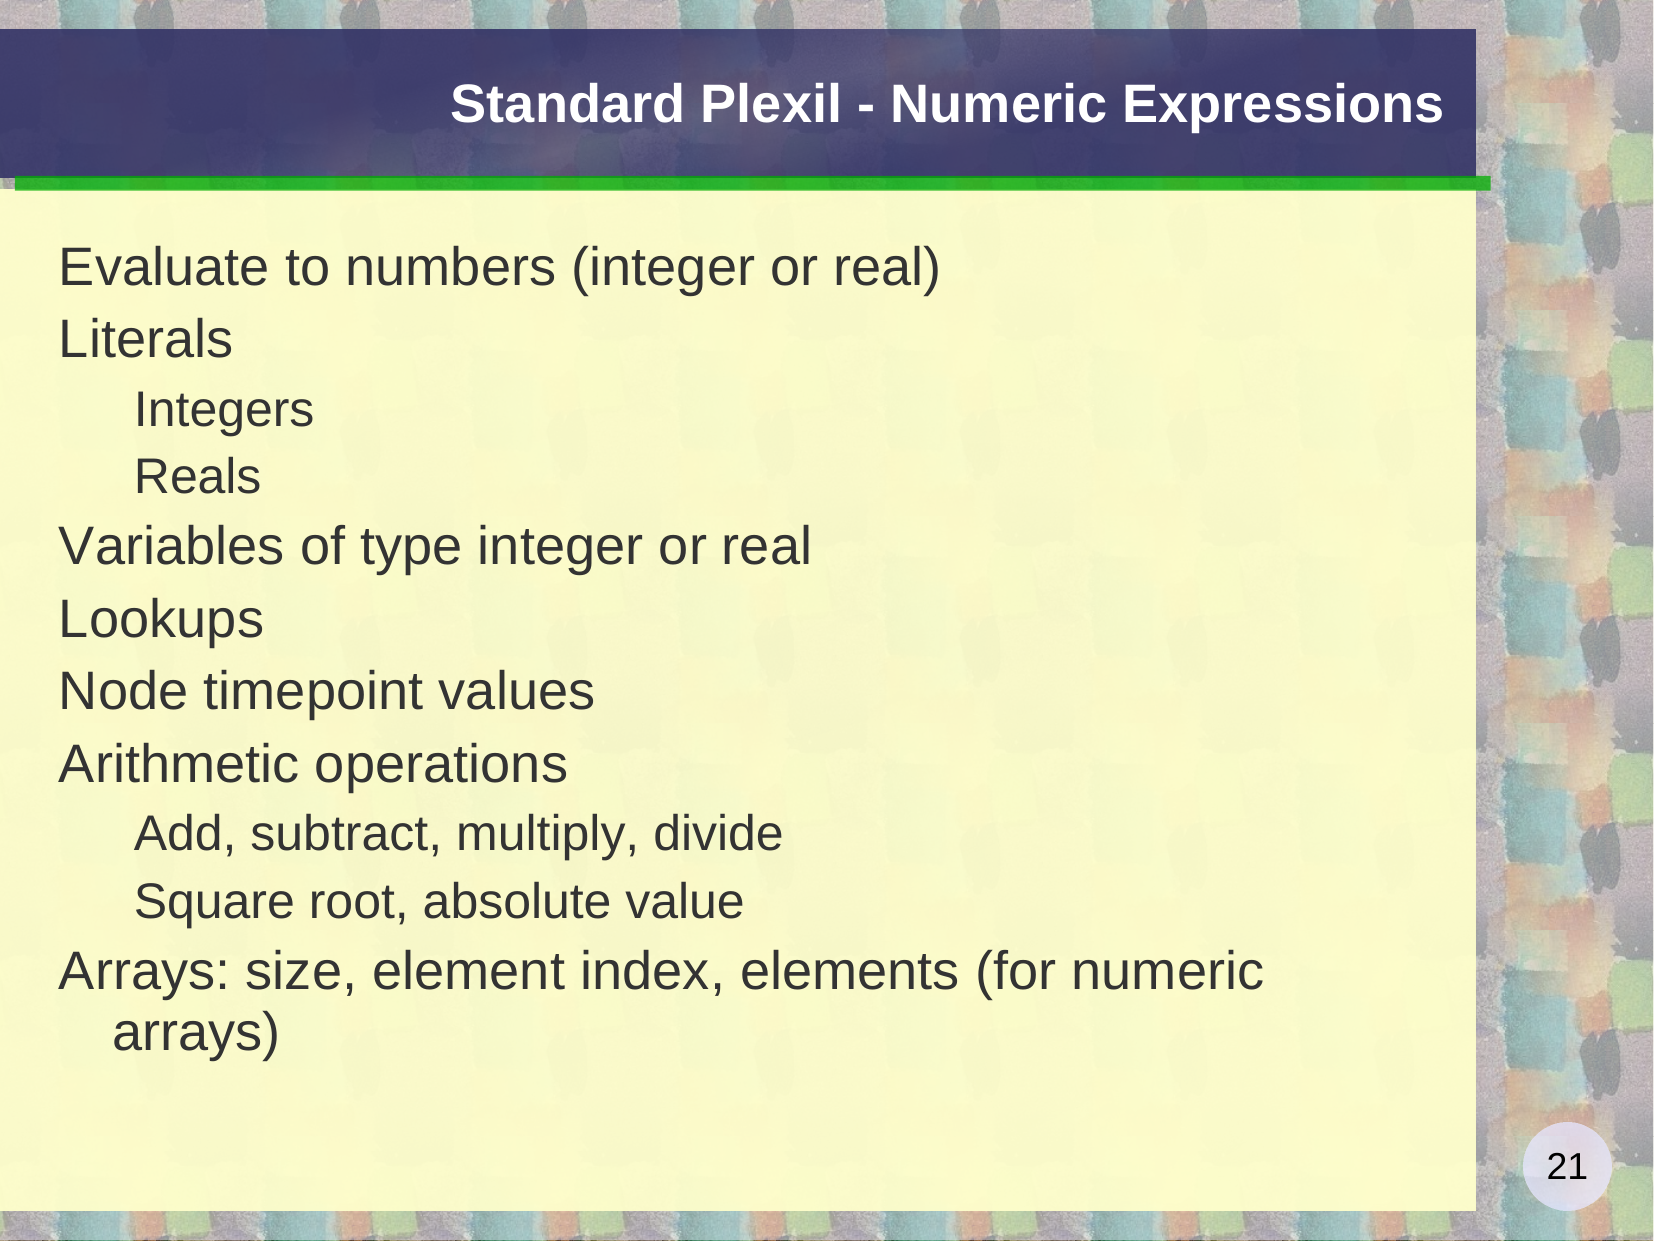

# Standard Plexil - Numeric Expressions
Evaluate to numbers (integer or real)
Literals
Integers
Reals
Variables of type integer or real
Lookups
Node timepoint values
Arithmetic operations
Add, subtract, multiply, divide
Square root, absolute value
Arrays: size, element index, elements (for numeric arrays)